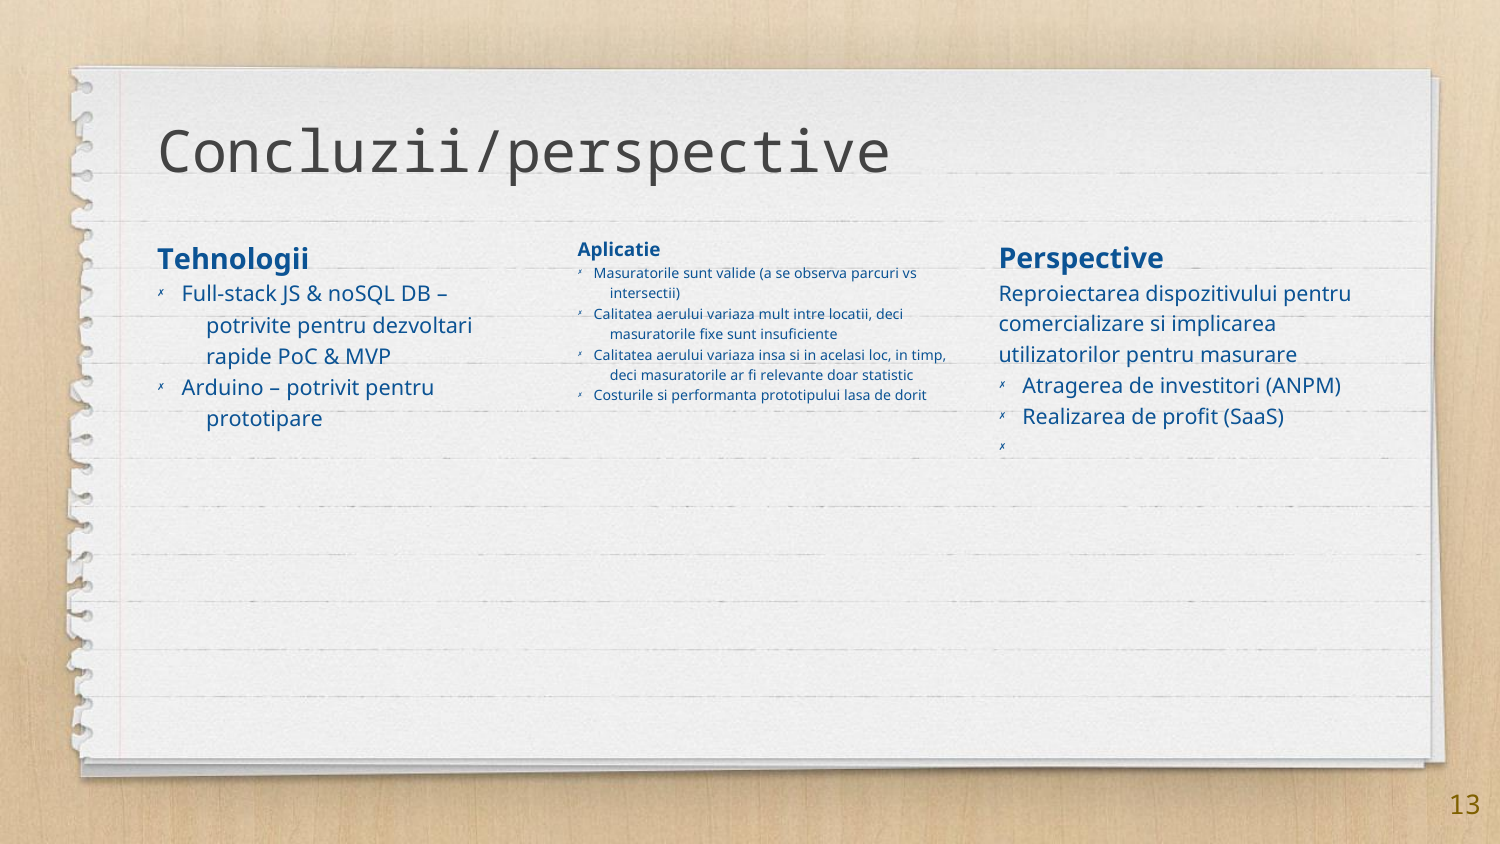

# Concluzii/perspective
Tehnologii
Full-stack JS & noSQL DB – potrivite pentru dezvoltari rapide PoC & MVP
Arduino – potrivit pentru prototipare
Aplicatie
Masuratorile sunt valide (a se observa parcuri vs intersectii)
Calitatea aerului variaza mult intre locatii, deci masuratorile fixe sunt insuficiente
Calitatea aerului variaza insa si in acelasi loc, in timp, deci masuratorile ar fi relevante doar statistic
Costurile si performanta prototipului lasa de dorit
Perspective
Reproiectarea dispozitivului pentru comercializare si implicarea utilizatorilor pentru masurare
Atragerea de investitori (ANPM)
Realizarea de profit (SaaS)